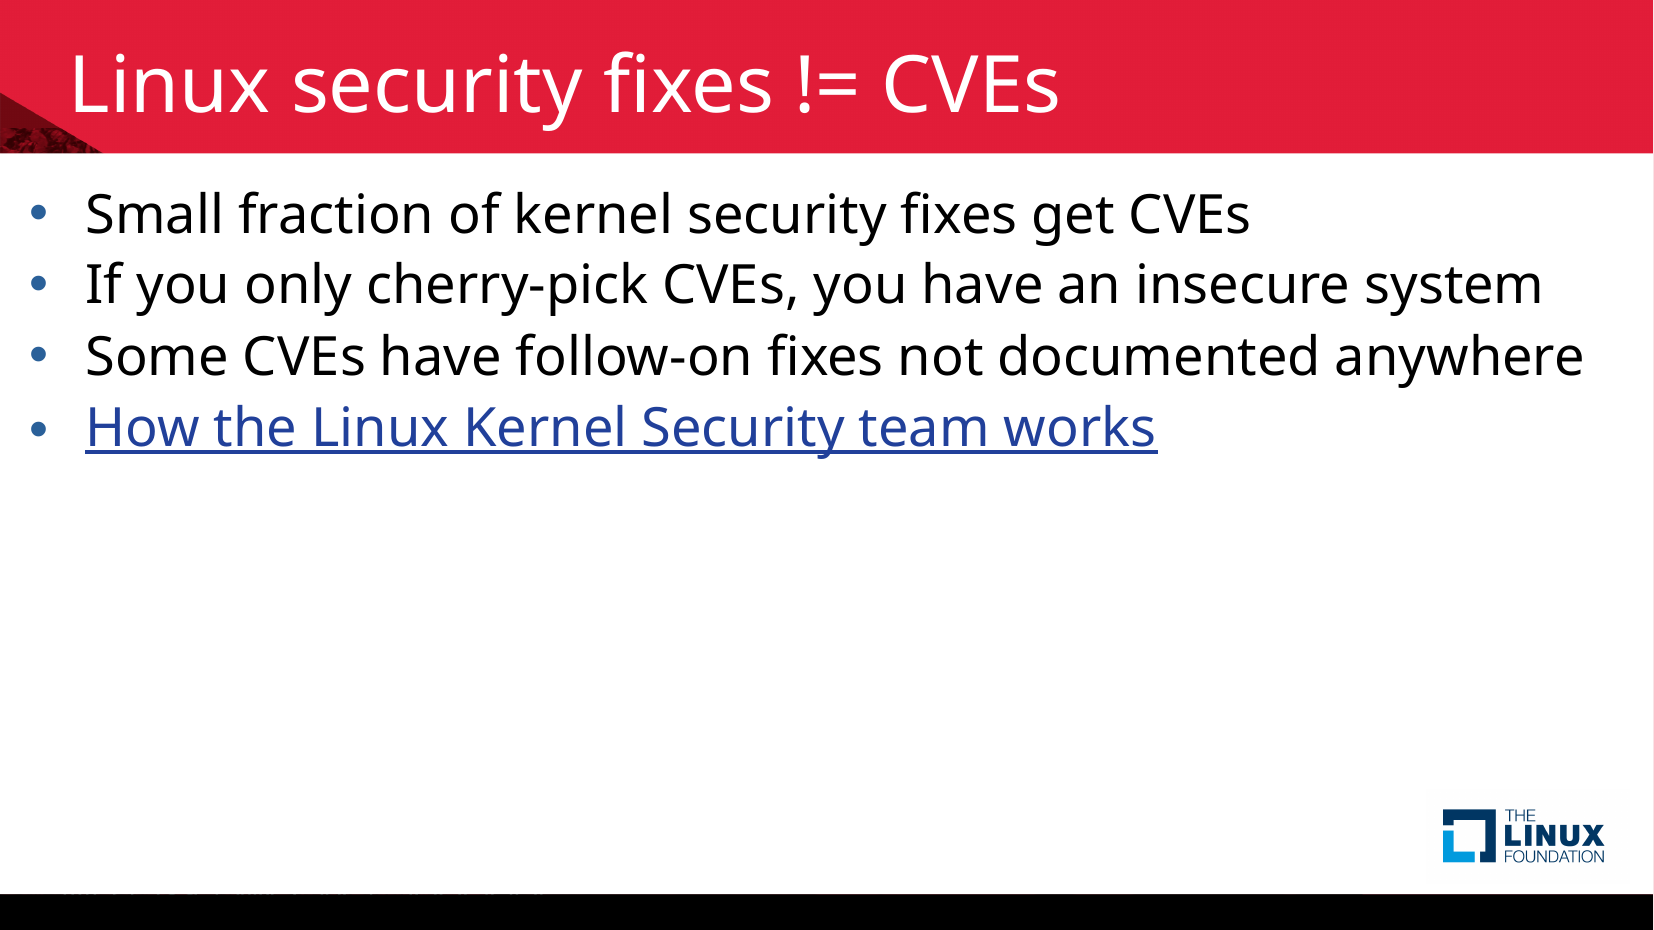

# Linux security fixes != CVEs
Small fraction of kernel security fixes get CVEs
If you only cherry-pick CVEs, you have an insecure system
Some CVEs have follow-on fixes not documented anywhere
How the Linux Kernel Security team works